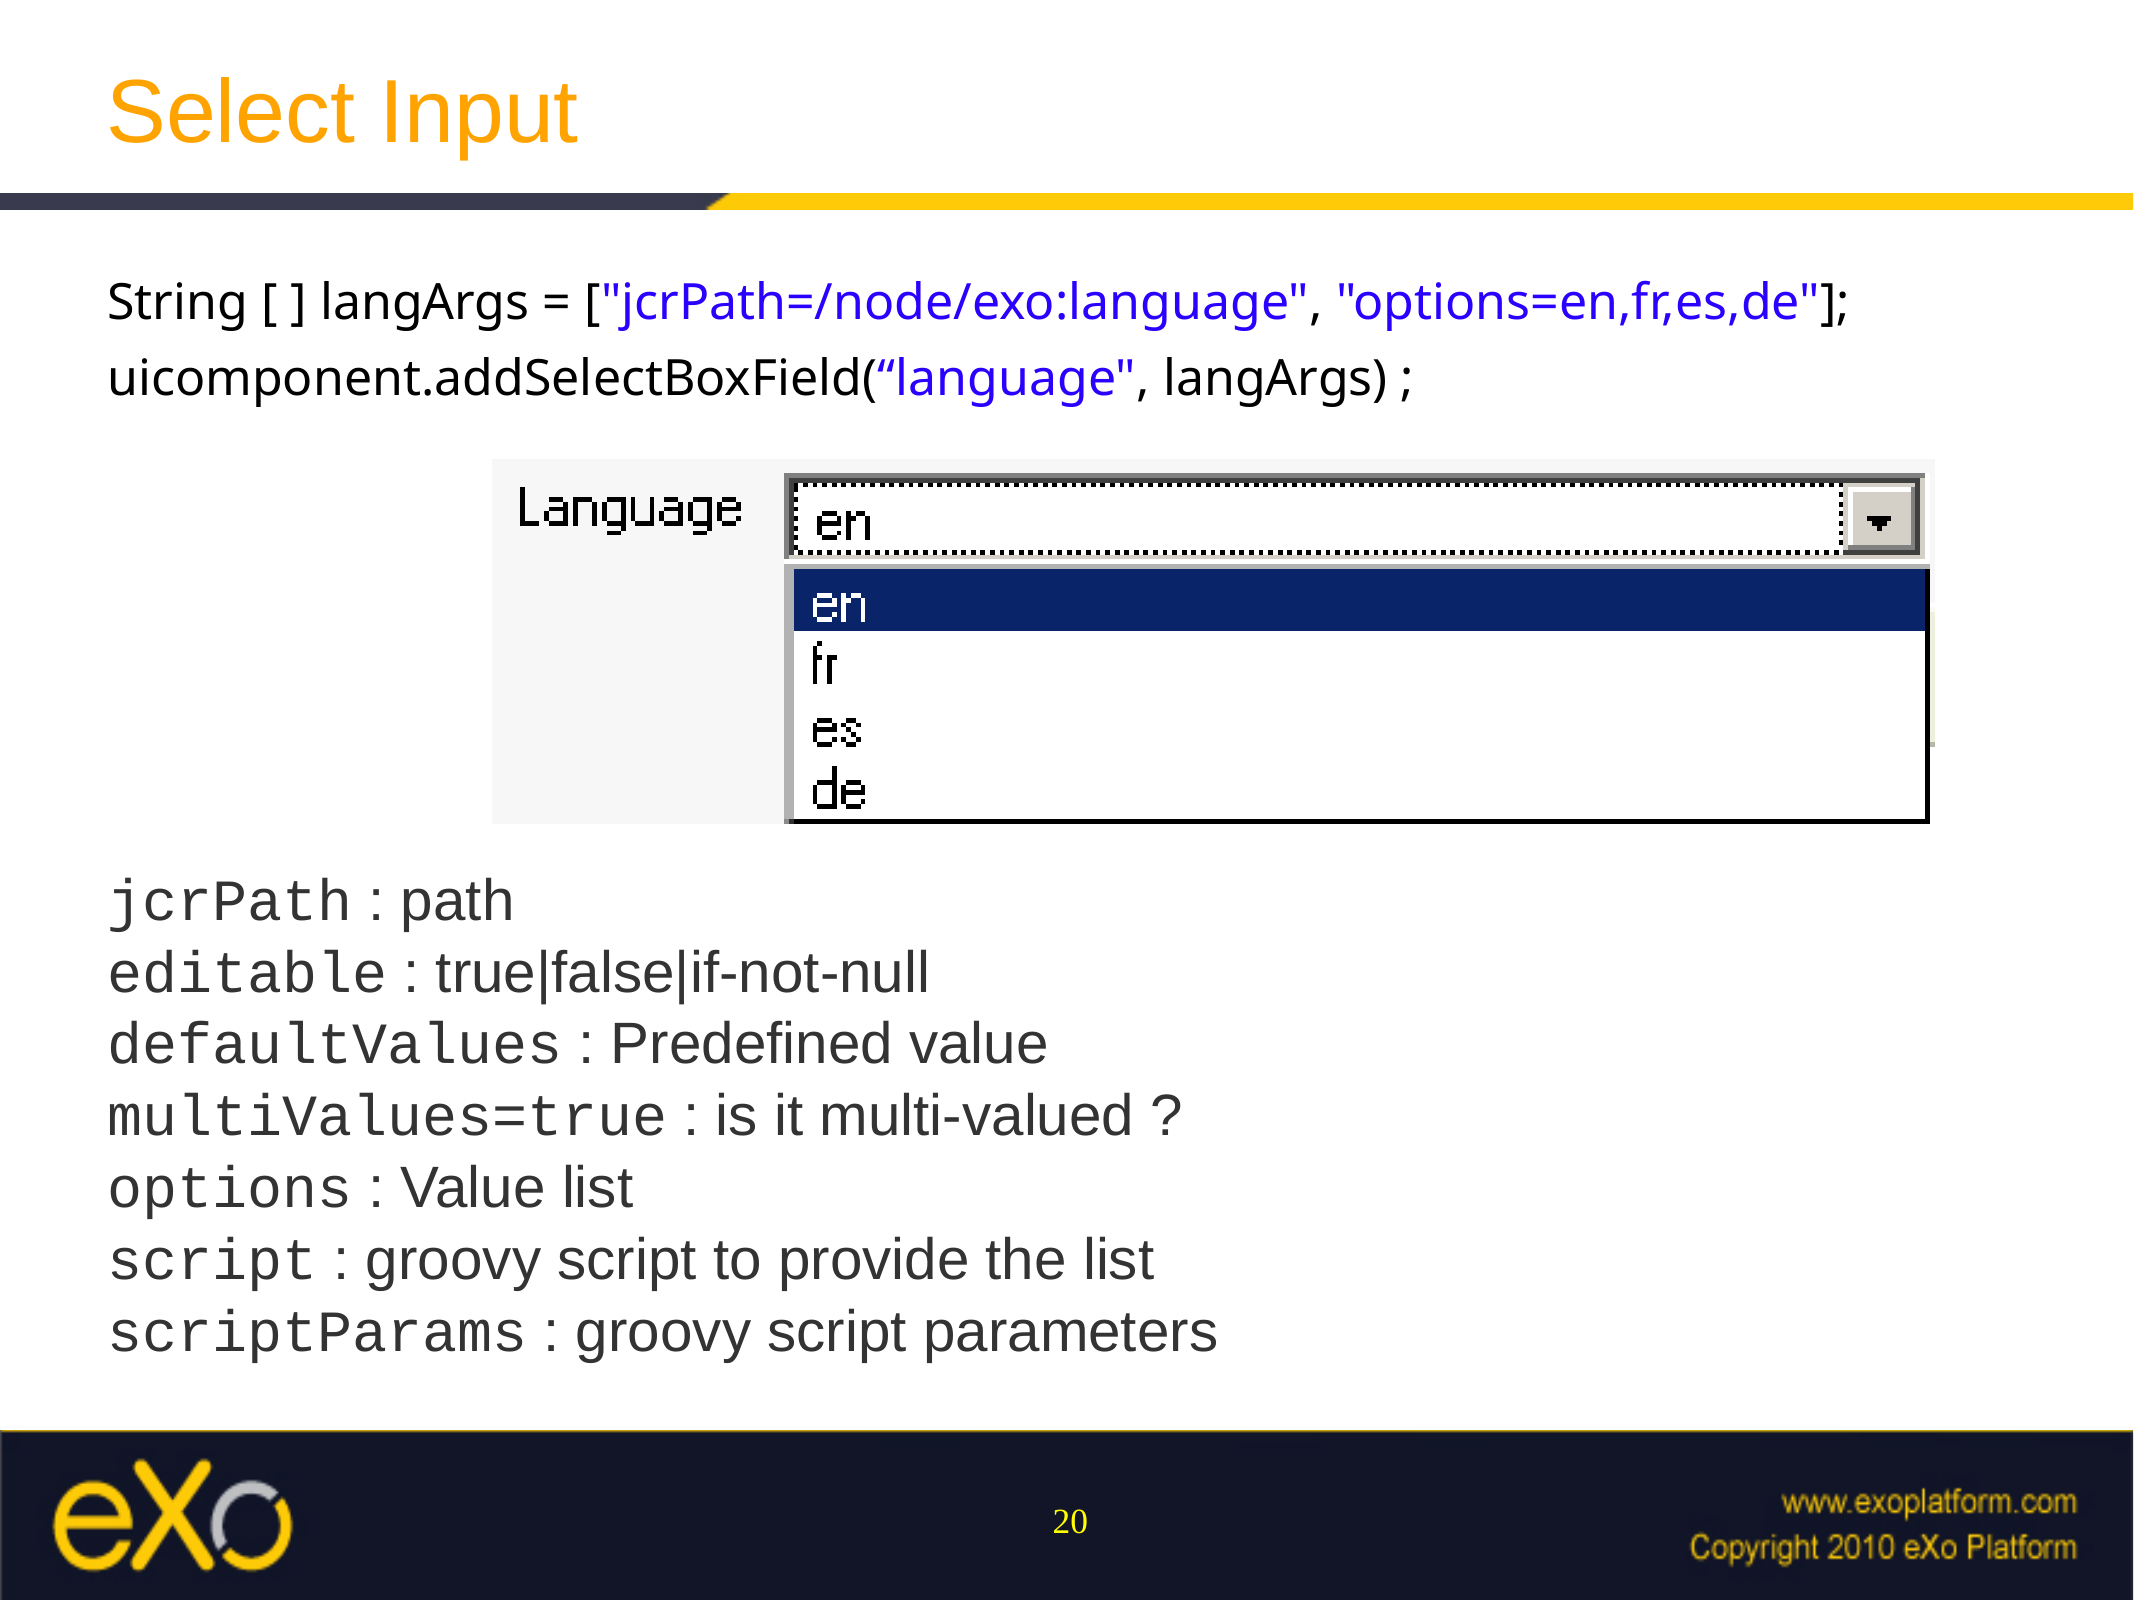

# Select Input
String [ ] langArgs = ["jcrPath=/node/exo:language", "options=en,fr,es,de"];
uicomponent.addSelectBoxField(“language", langArgs) ;
jcrPath : path
editable : true|false|if-not-null
defaultValues : Predefined value
multiValues=true : is it multi-valued ?
options : Value list
script : groovy script to provide the list
scriptParams : groovy script parameters